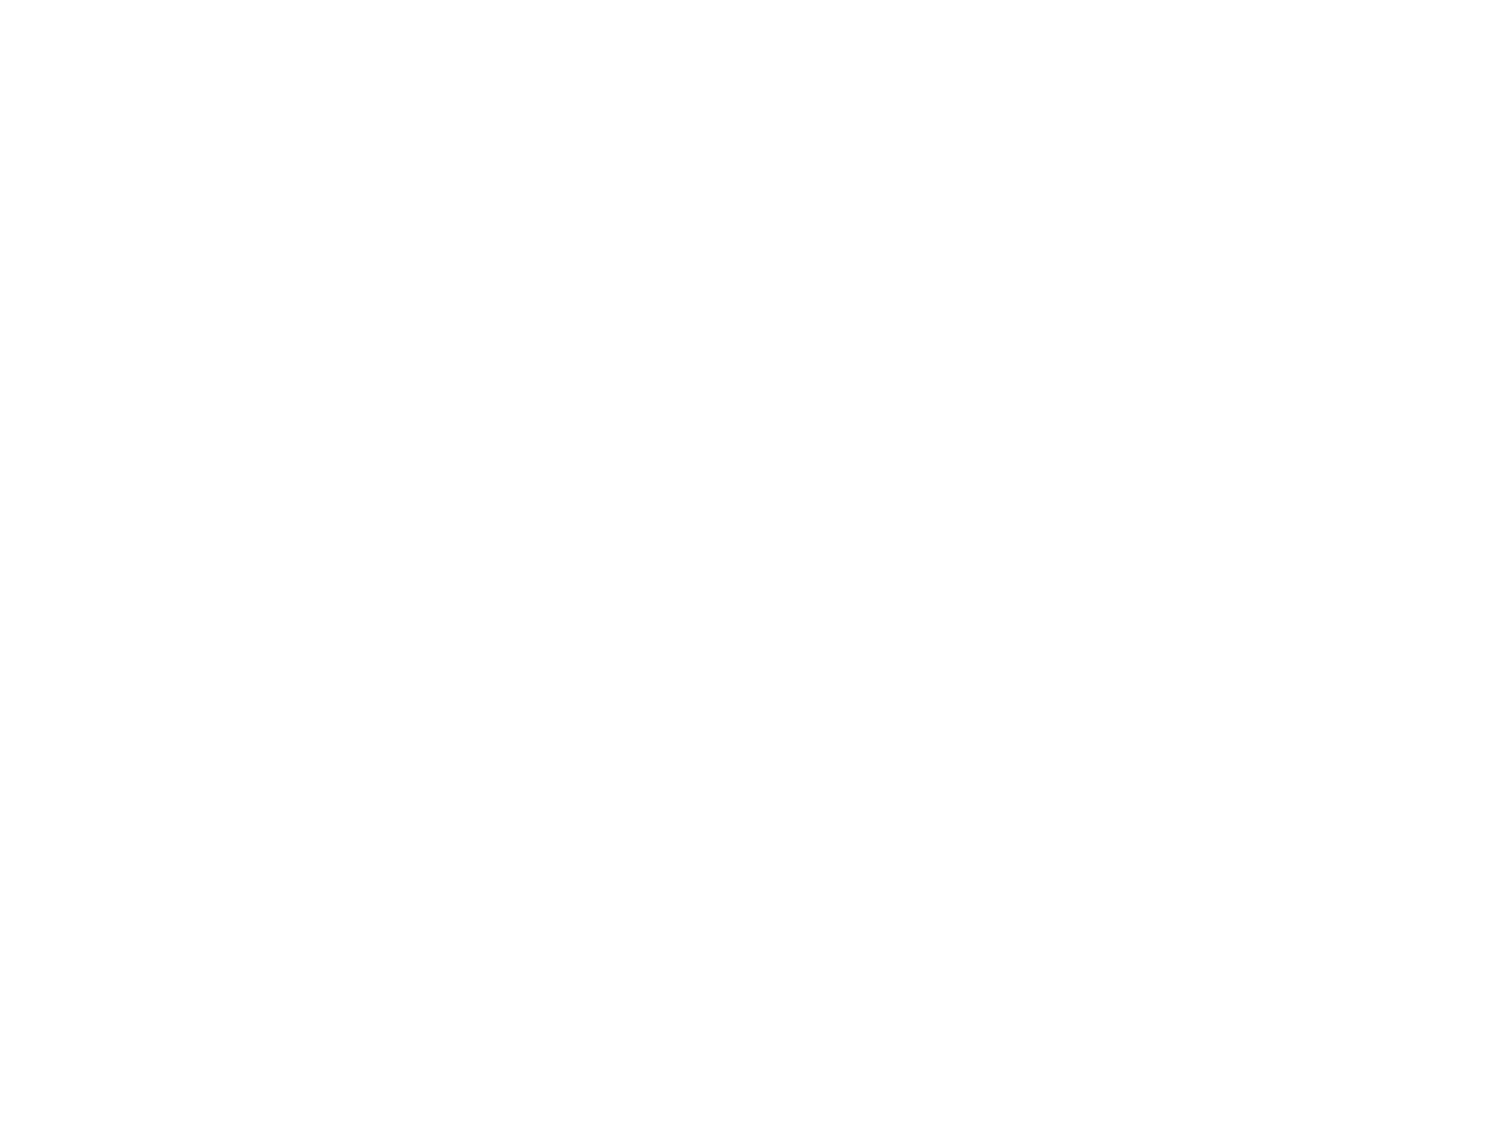

Bias Variance Trade off
# Bias
 High Moderate None None None
 Low Low Low Moderate High
 Variance